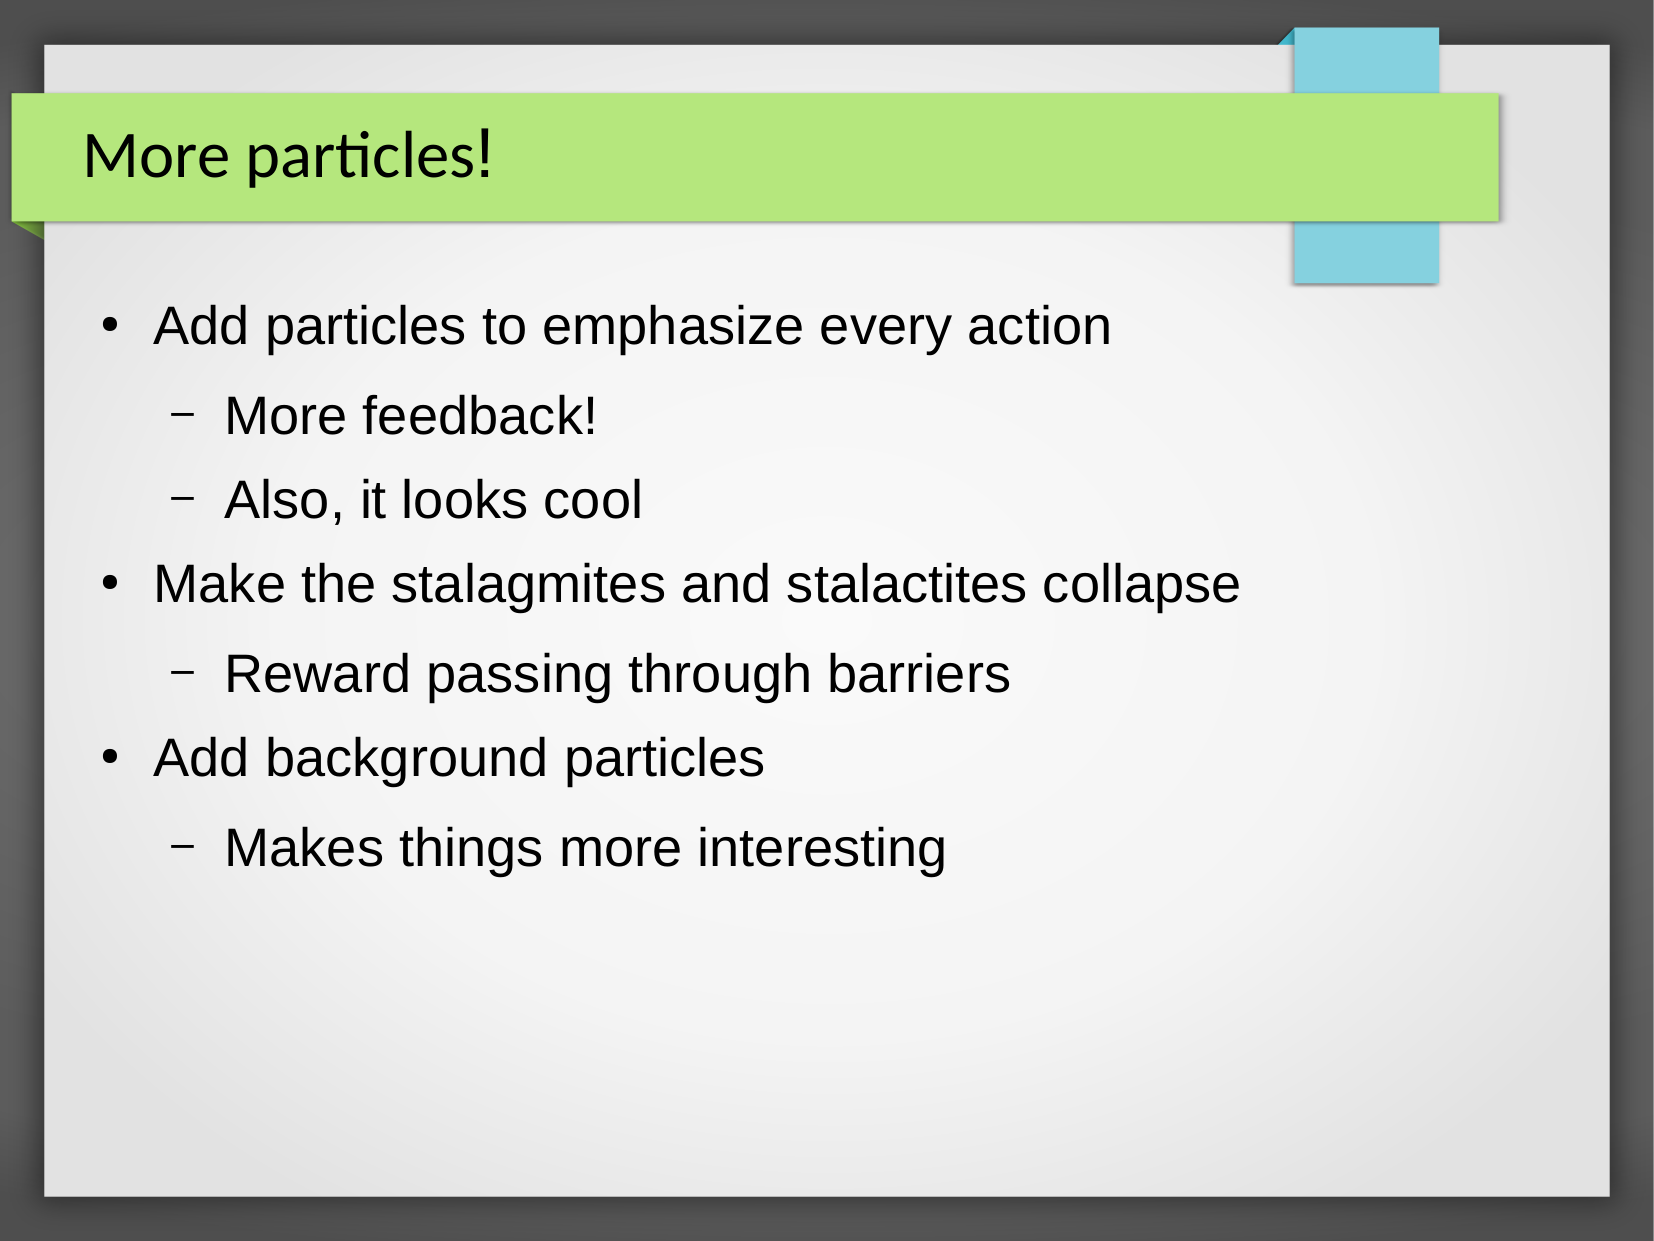

# More particles!
Add particles to emphasize every action
More feedback!
Also, it looks cool
Make the stalagmites and stalactites collapse
Reward passing through barriers
Add background particles
Makes things more interesting